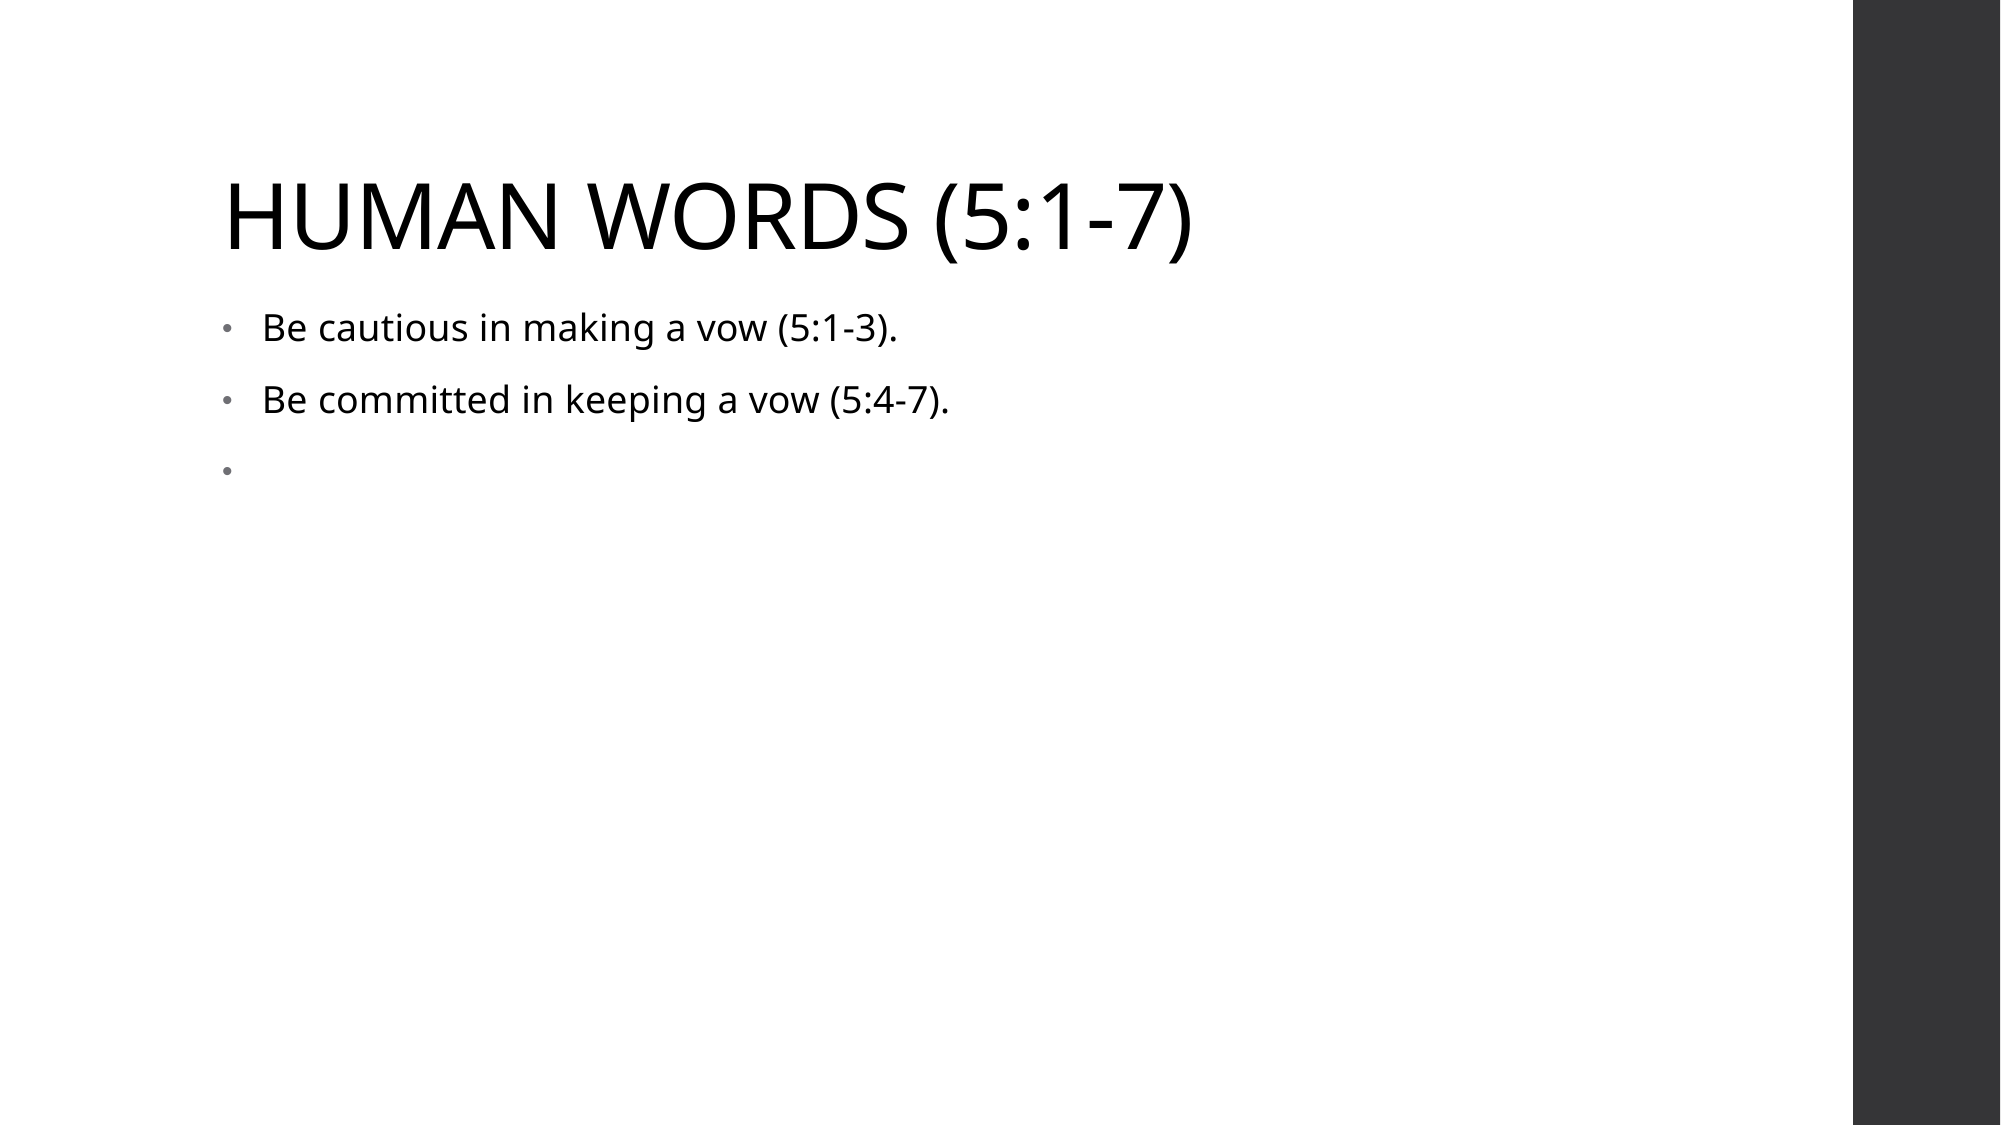

# HUMAN WORDS (5:1-7)
 Be cautious in making a vow (5:1-3).
 Be committed in keeping a vow (5:4-7).